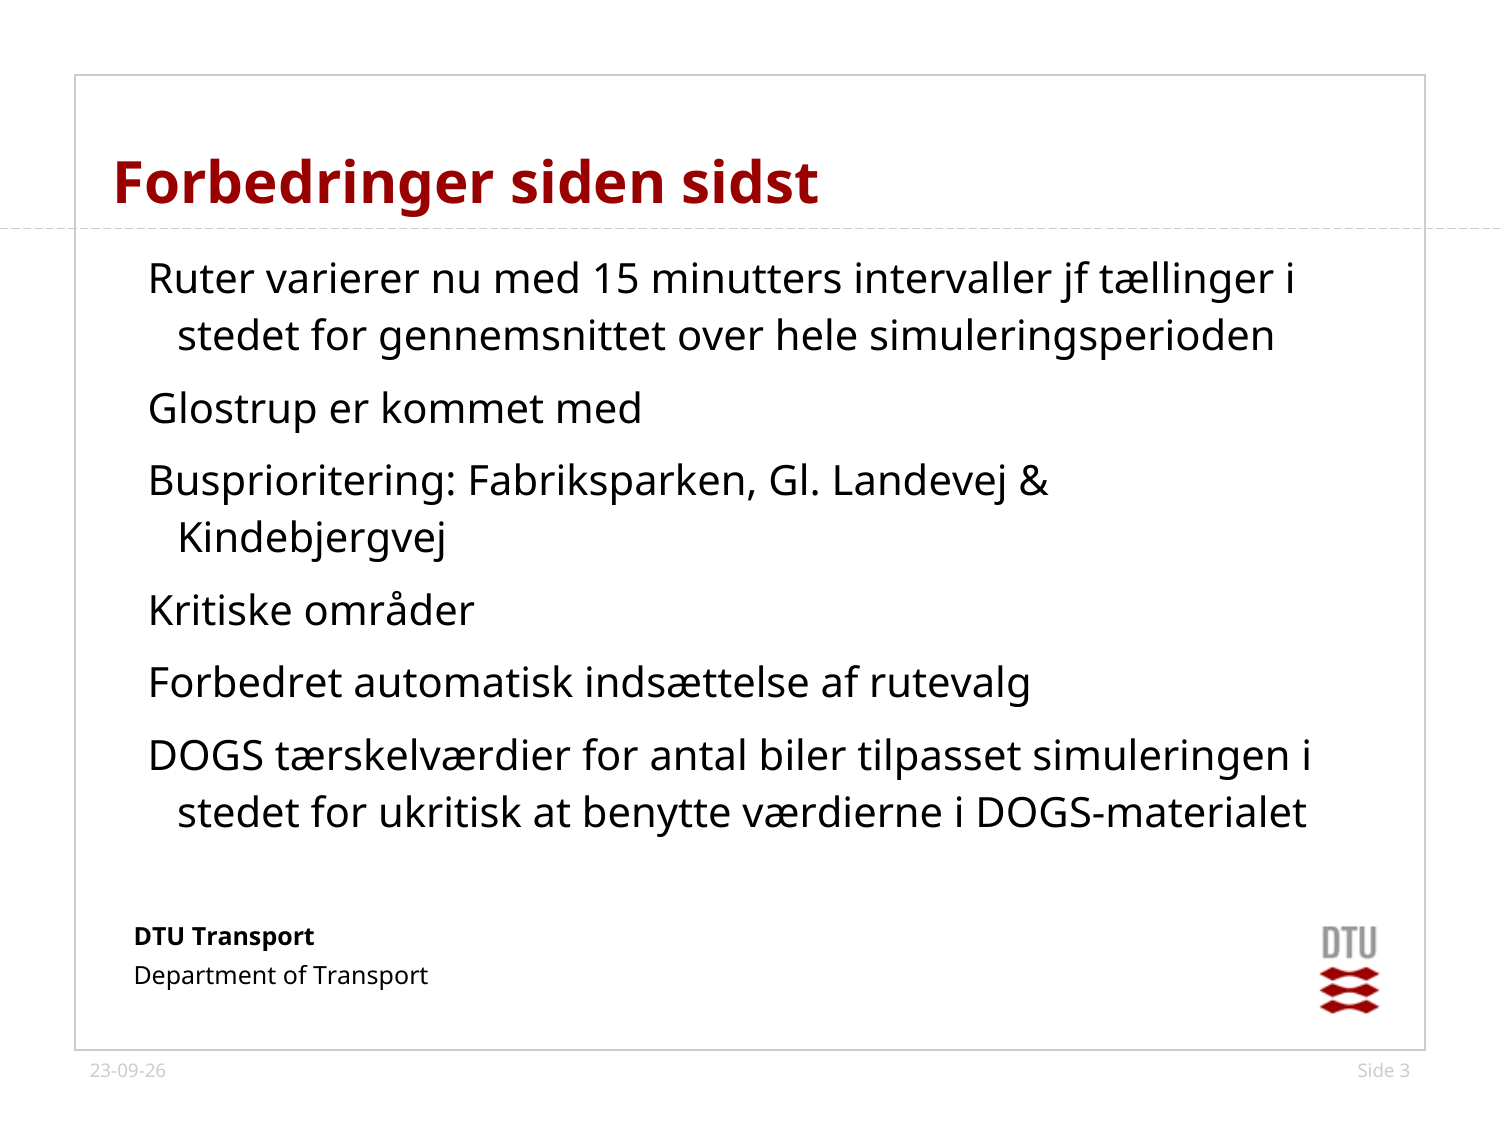

# Forbedringer siden sidst
Ruter varierer nu med 15 minutters intervaller jf tællinger i stedet for gennemsnittet over hele simuleringsperioden
Glostrup er kommet med
Busprioritering: Fabriksparken, Gl. Landevej & Kindebjergvej
Kritiske områder
Forbedret automatisk indsættelse af rutevalg
DOGS tærskelværdier for antal biler tilpasset simuleringen i stedet for ukritisk at benytte værdierne i DOGS-materialet